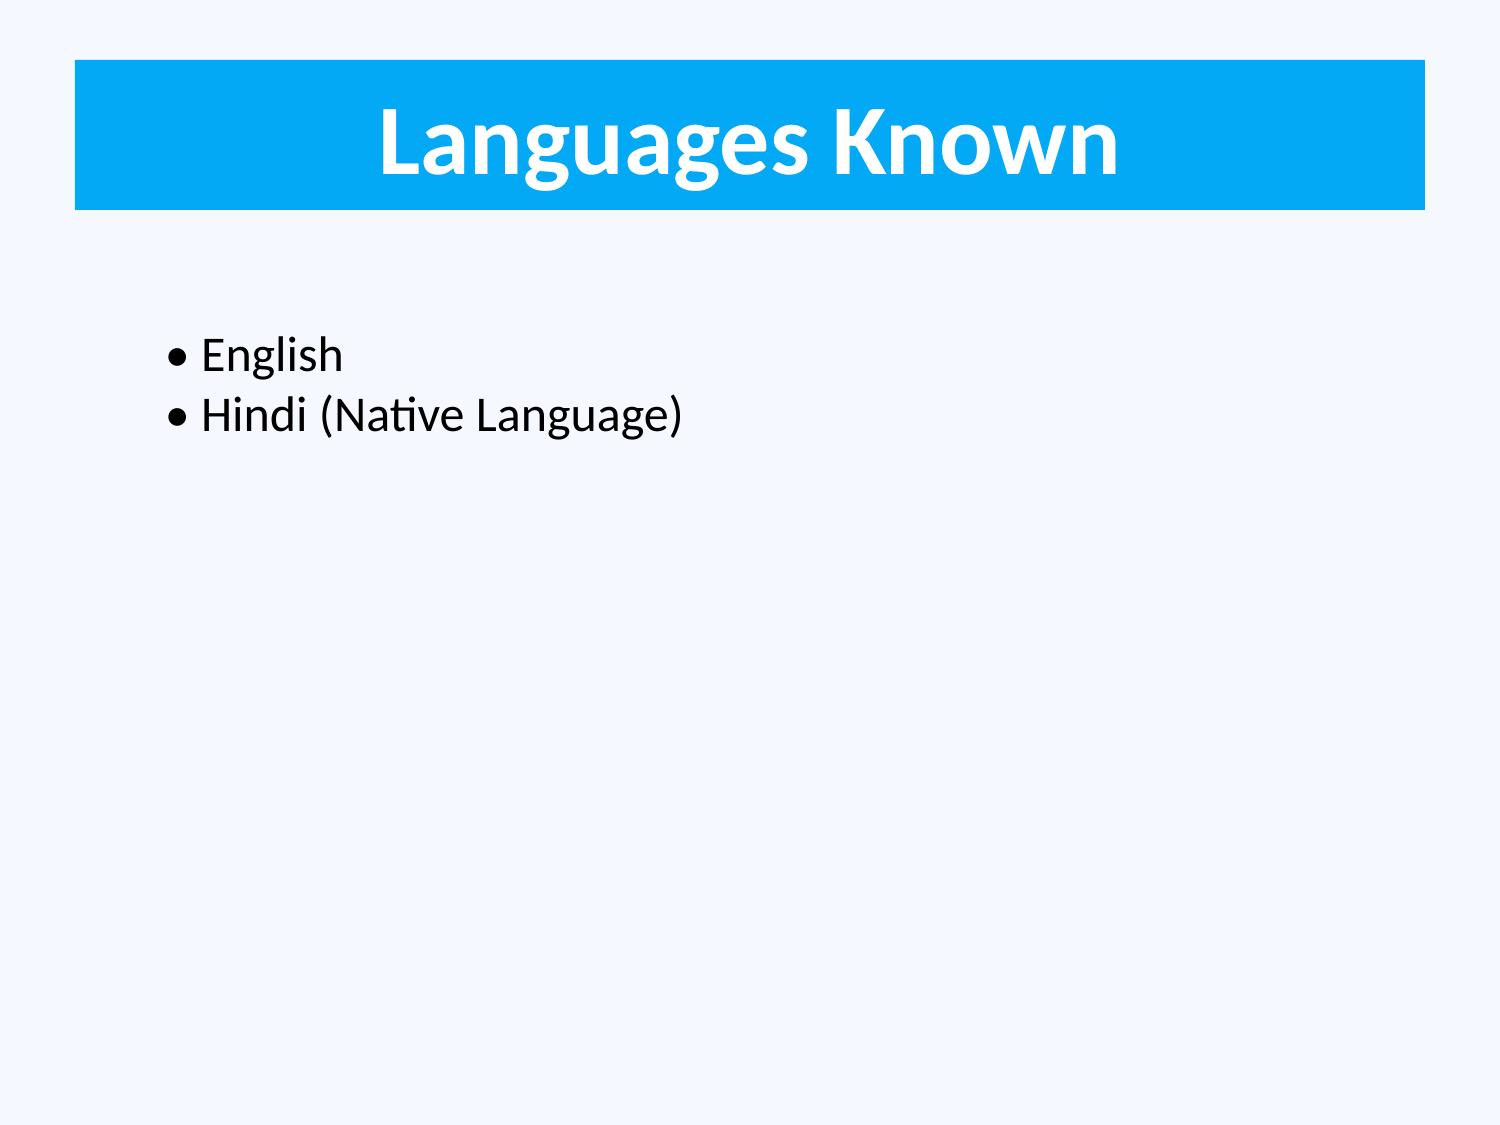

Languages Known
• English
• Hindi (Native Language)